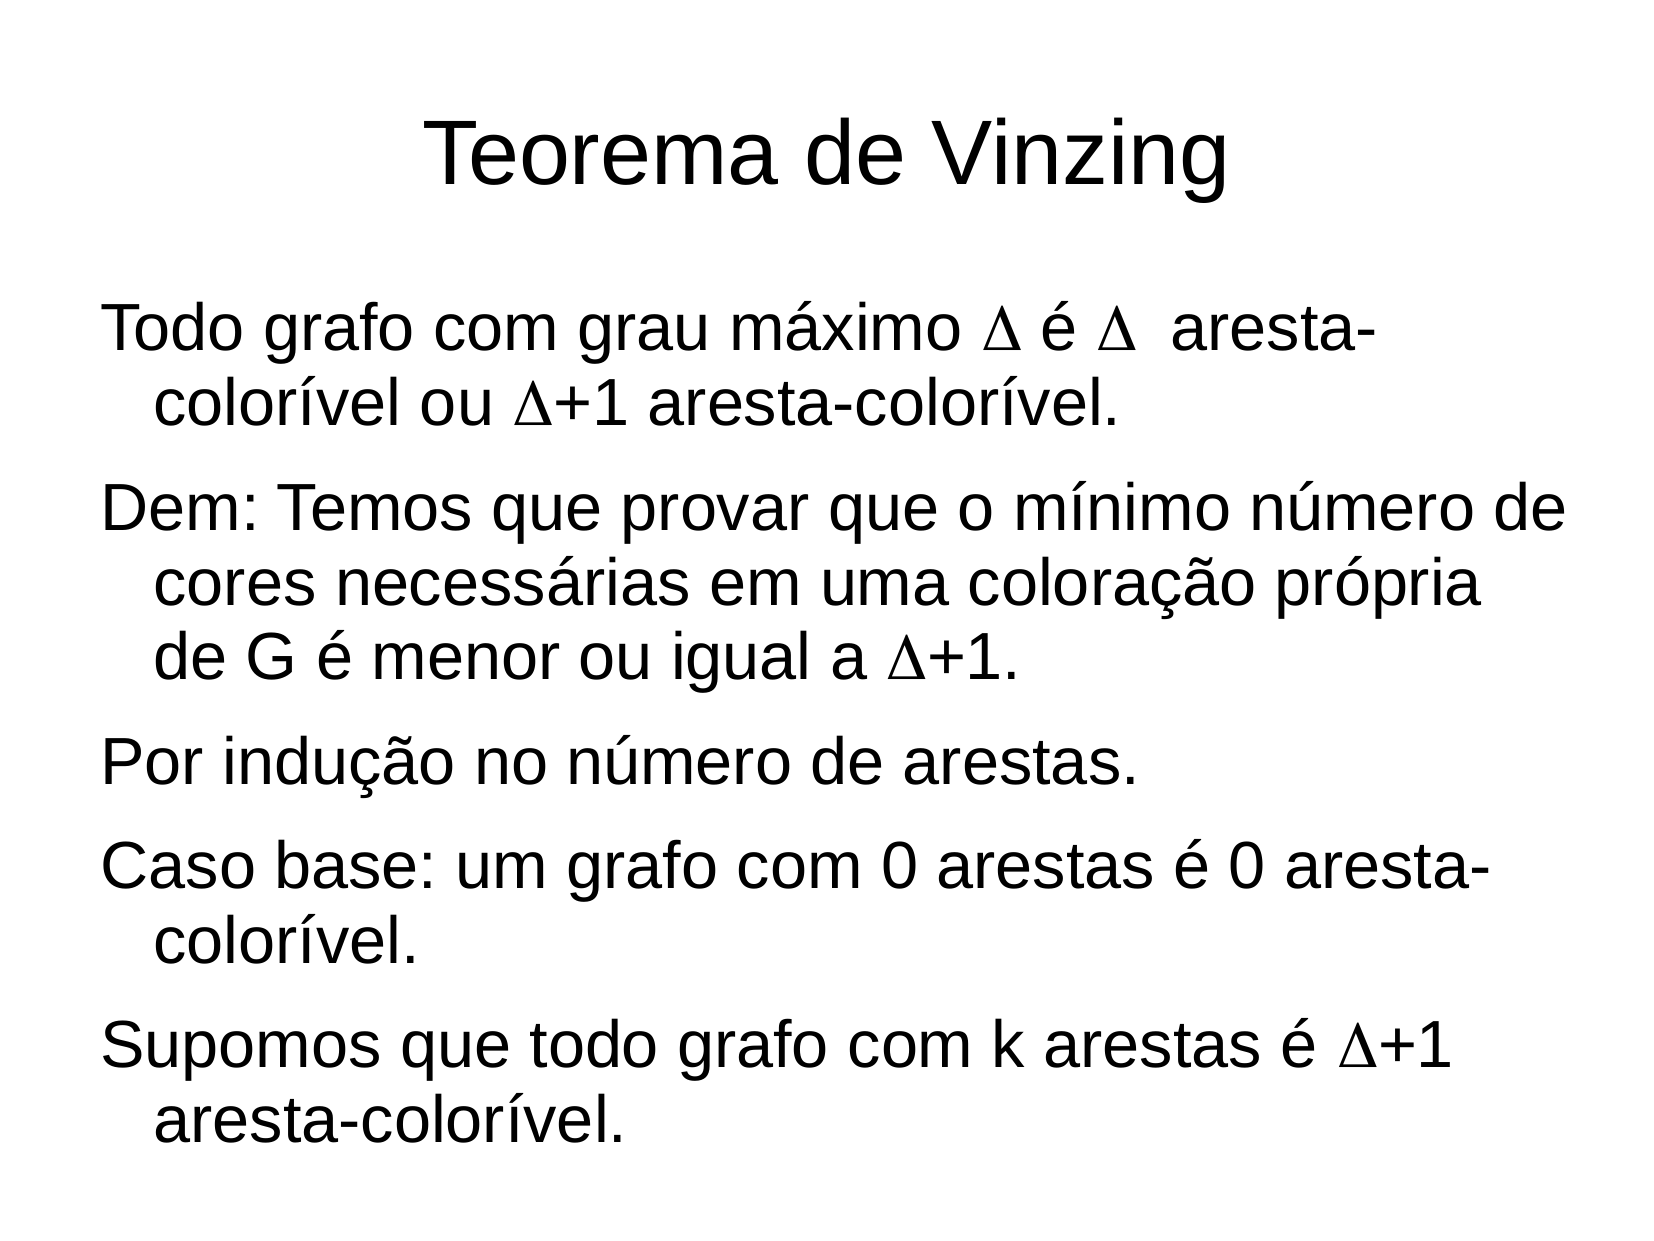

# Teorema de Vinzing
Todo grafo com grau máximo  é  aresta-colorível ou +1 aresta-colorível.
Dem: Temos que provar que o mínimo número de cores necessárias em uma coloração própria de G é menor ou igual a +1.
Por indução no número de arestas.
Caso base: um grafo com 0 arestas é 0 aresta-colorível.
Supomos que todo grafo com k arestas é +1 aresta-colorível.